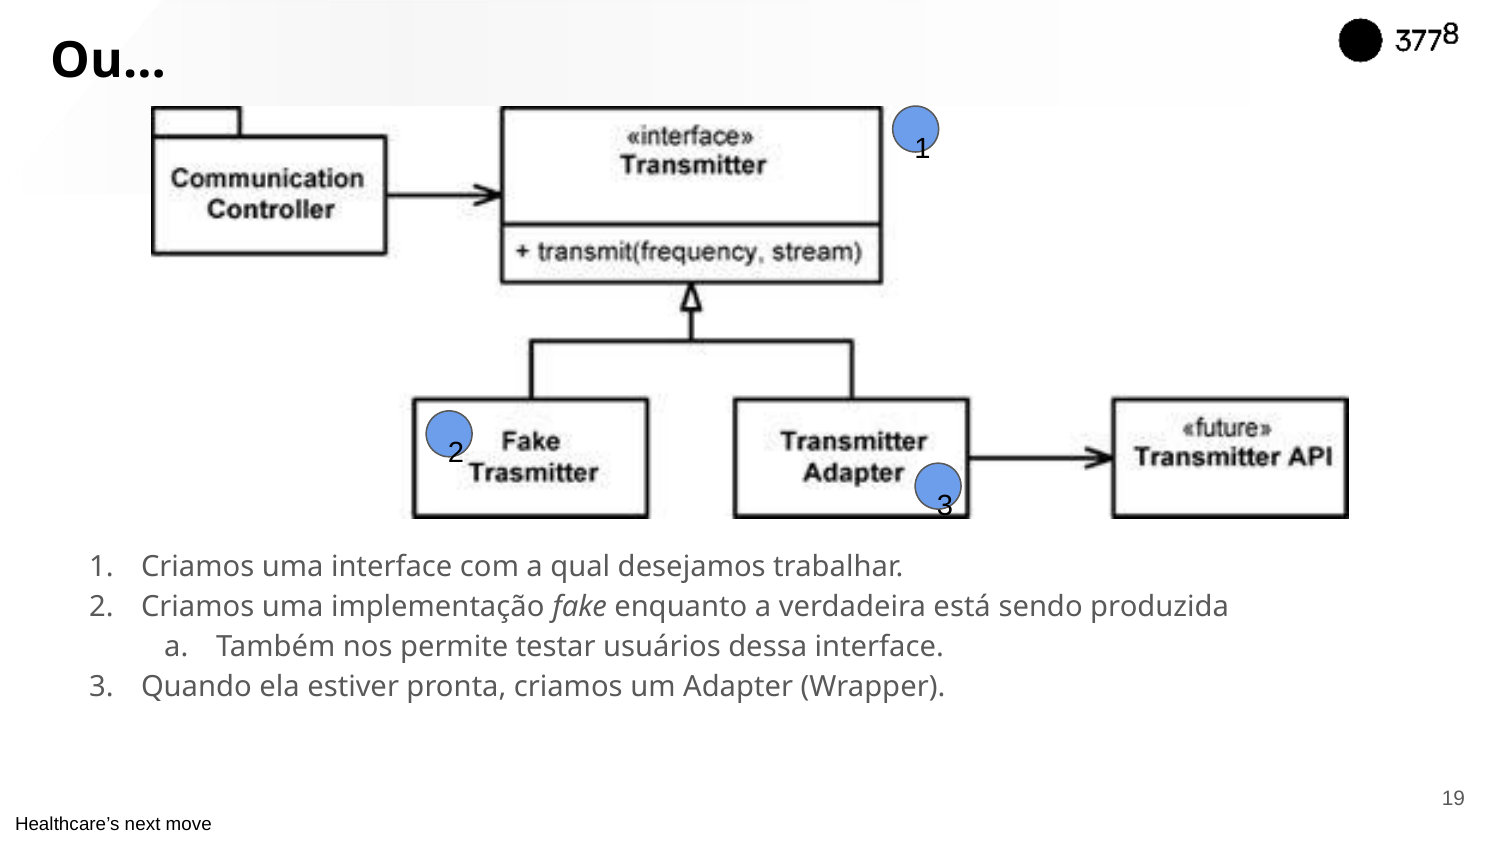

Ou…
 1
1
 2
 3
# Criamos uma interface com a qual desejamos trabalhar.
Criamos uma implementação fake enquanto a verdadeira está sendo produzida
Também nos permite testar usuários dessa interface.
Quando ela estiver pronta, criamos um Adapter (Wrapper).